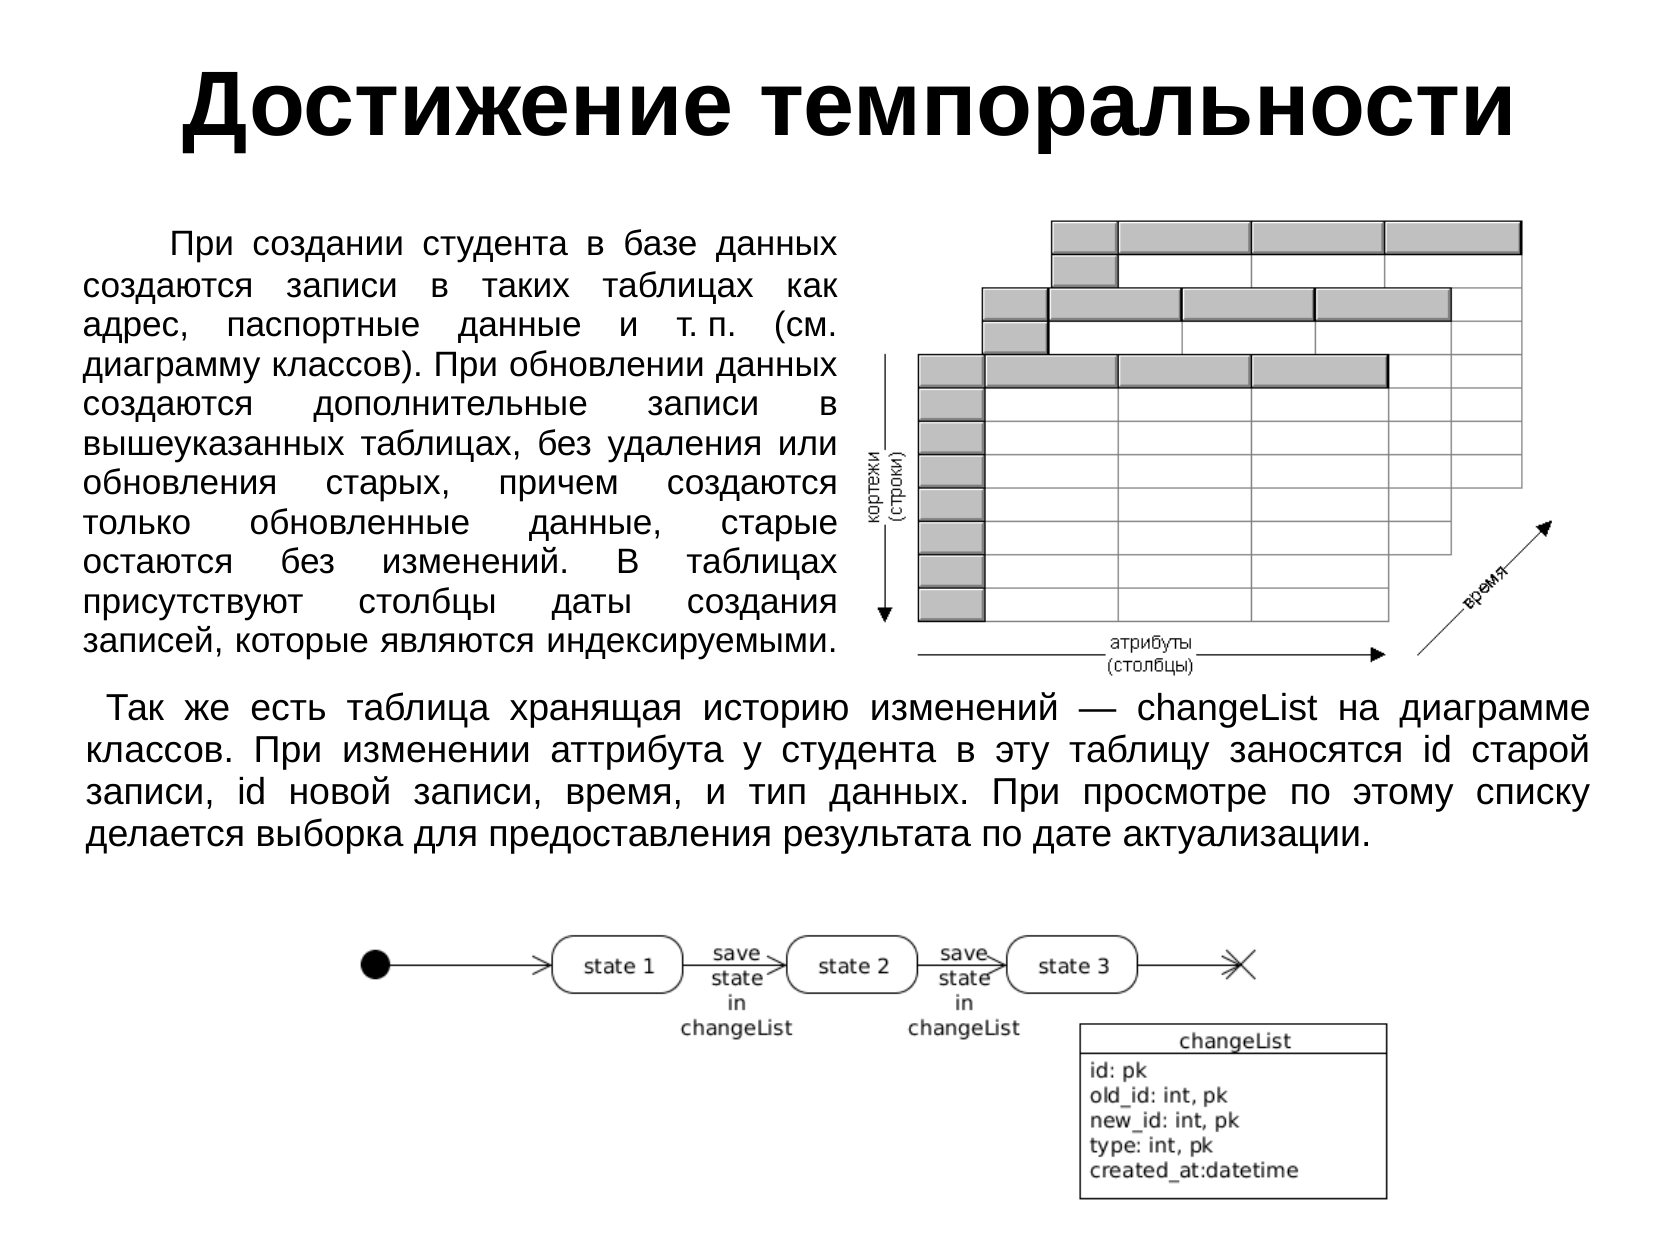

# Достижение темпоральности
 При создании студента в базе данных создаются записи в таких таблицах как адрес, паспортные данные и т. п. (см. диаграмму классов). При обновлении данных создаются дополнительные записи в вышеуказанных таблицах, без удаления или обновления старых, причем создаются только обновленные данные, старые остаются без изменений. В таблицах присутствуют столбцы даты создания записей, которые являются индексируемыми.
 Так же есть таблица хранящая историю изменений — changeList на диаграмме классов. При изменении аттрибута у студента в эту таблицу заносятся id старой записи, id новой записи, время, и тип данных. При просмотре по этому списку делается выборка для предоставления результата по дате актуализации.